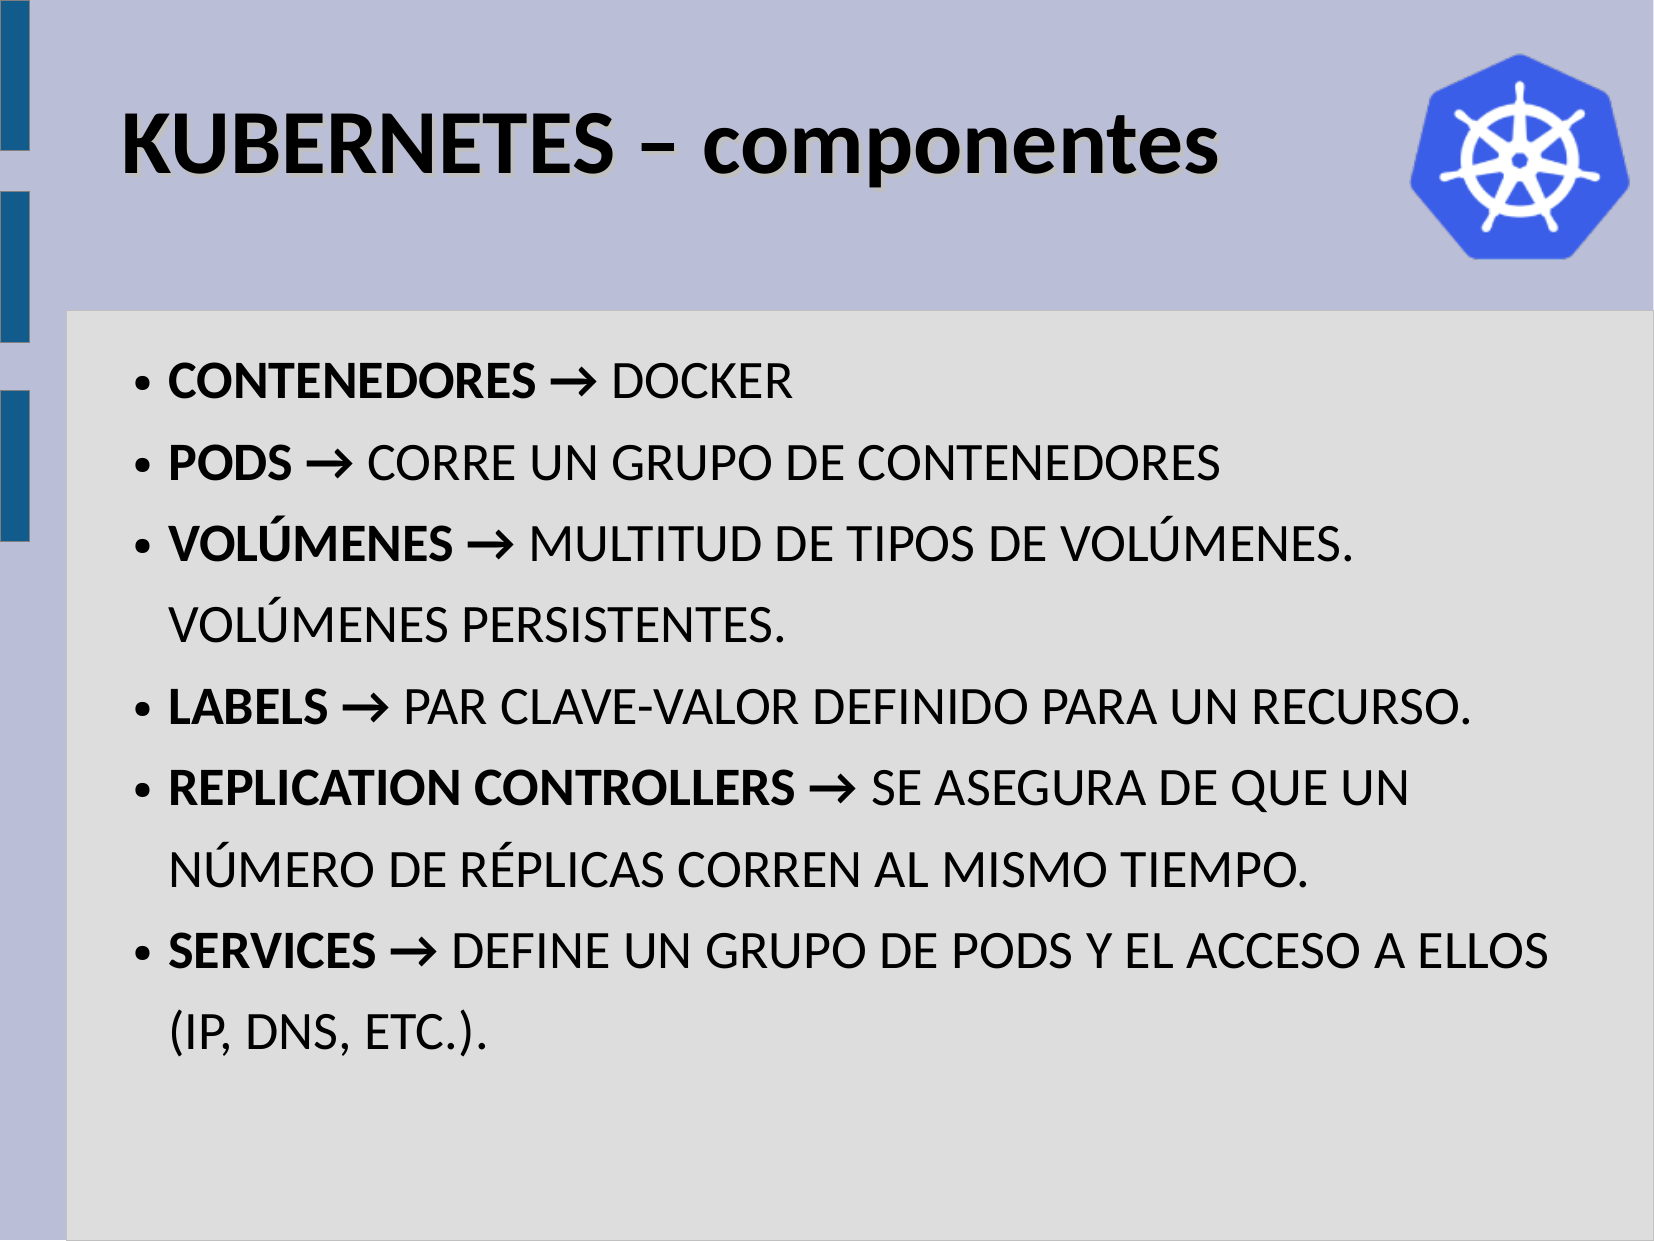

KUBERNETES – componentes
CONTENEDORES → DOCKER
PODS → CORRE UN GRUPO DE CONTENEDORES
VOLÚMENES → MULTITUD DE TIPOS DE VOLÚMENES. VOLÚMENES PERSISTENTES.
LABELS → PAR CLAVE-VALOR DEFINIDO PARA UN RECURSO.
REPLICATION CONTROLLERS → SE ASEGURA DE QUE UN NÚMERO DE RÉPLICAS CORREN AL MISMO TIEMPO.
SERVICES → DEFINE UN GRUPO DE PODS Y EL ACCESO A ELLOS (IP, DNS, ETC.).